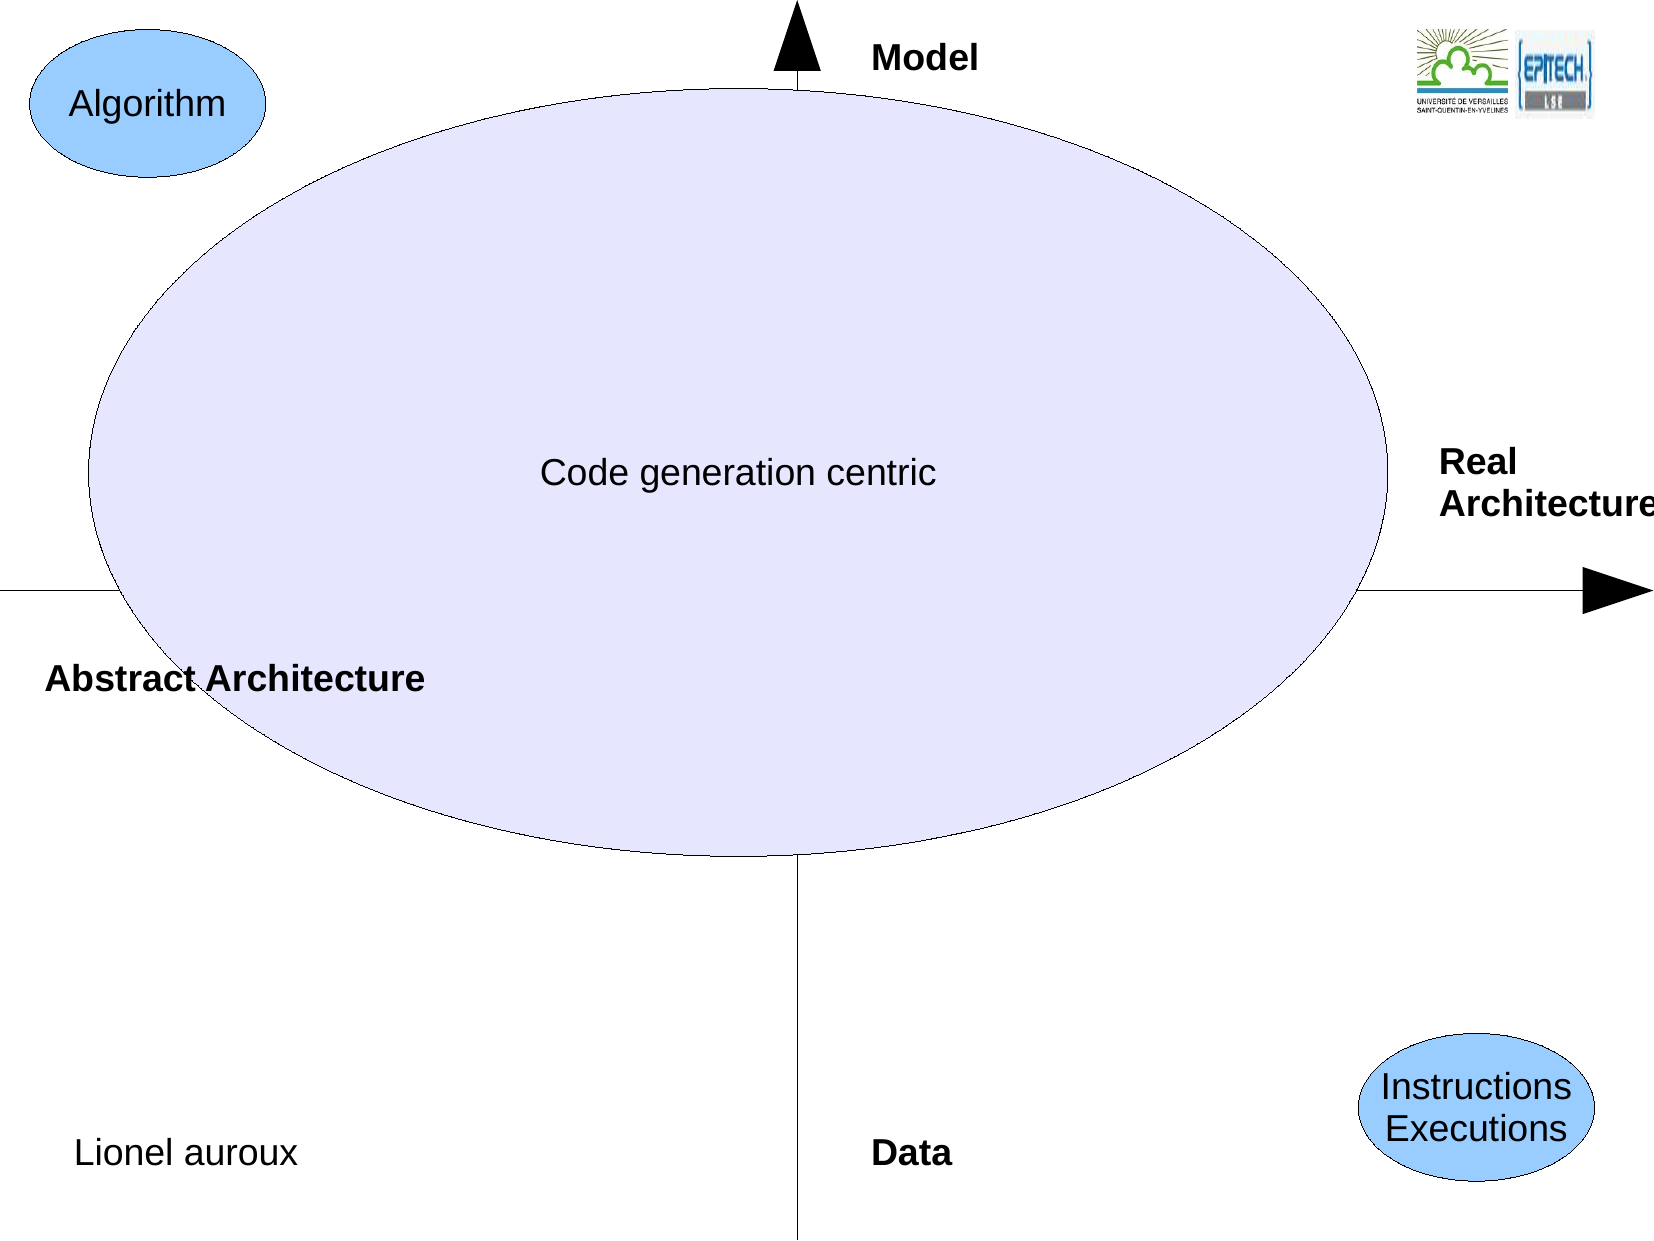

Algorithm
Model
Code generation centric
Real
Architecture
Abstract Architecture
Instructions
Executions
Lionel auroux
Data
18